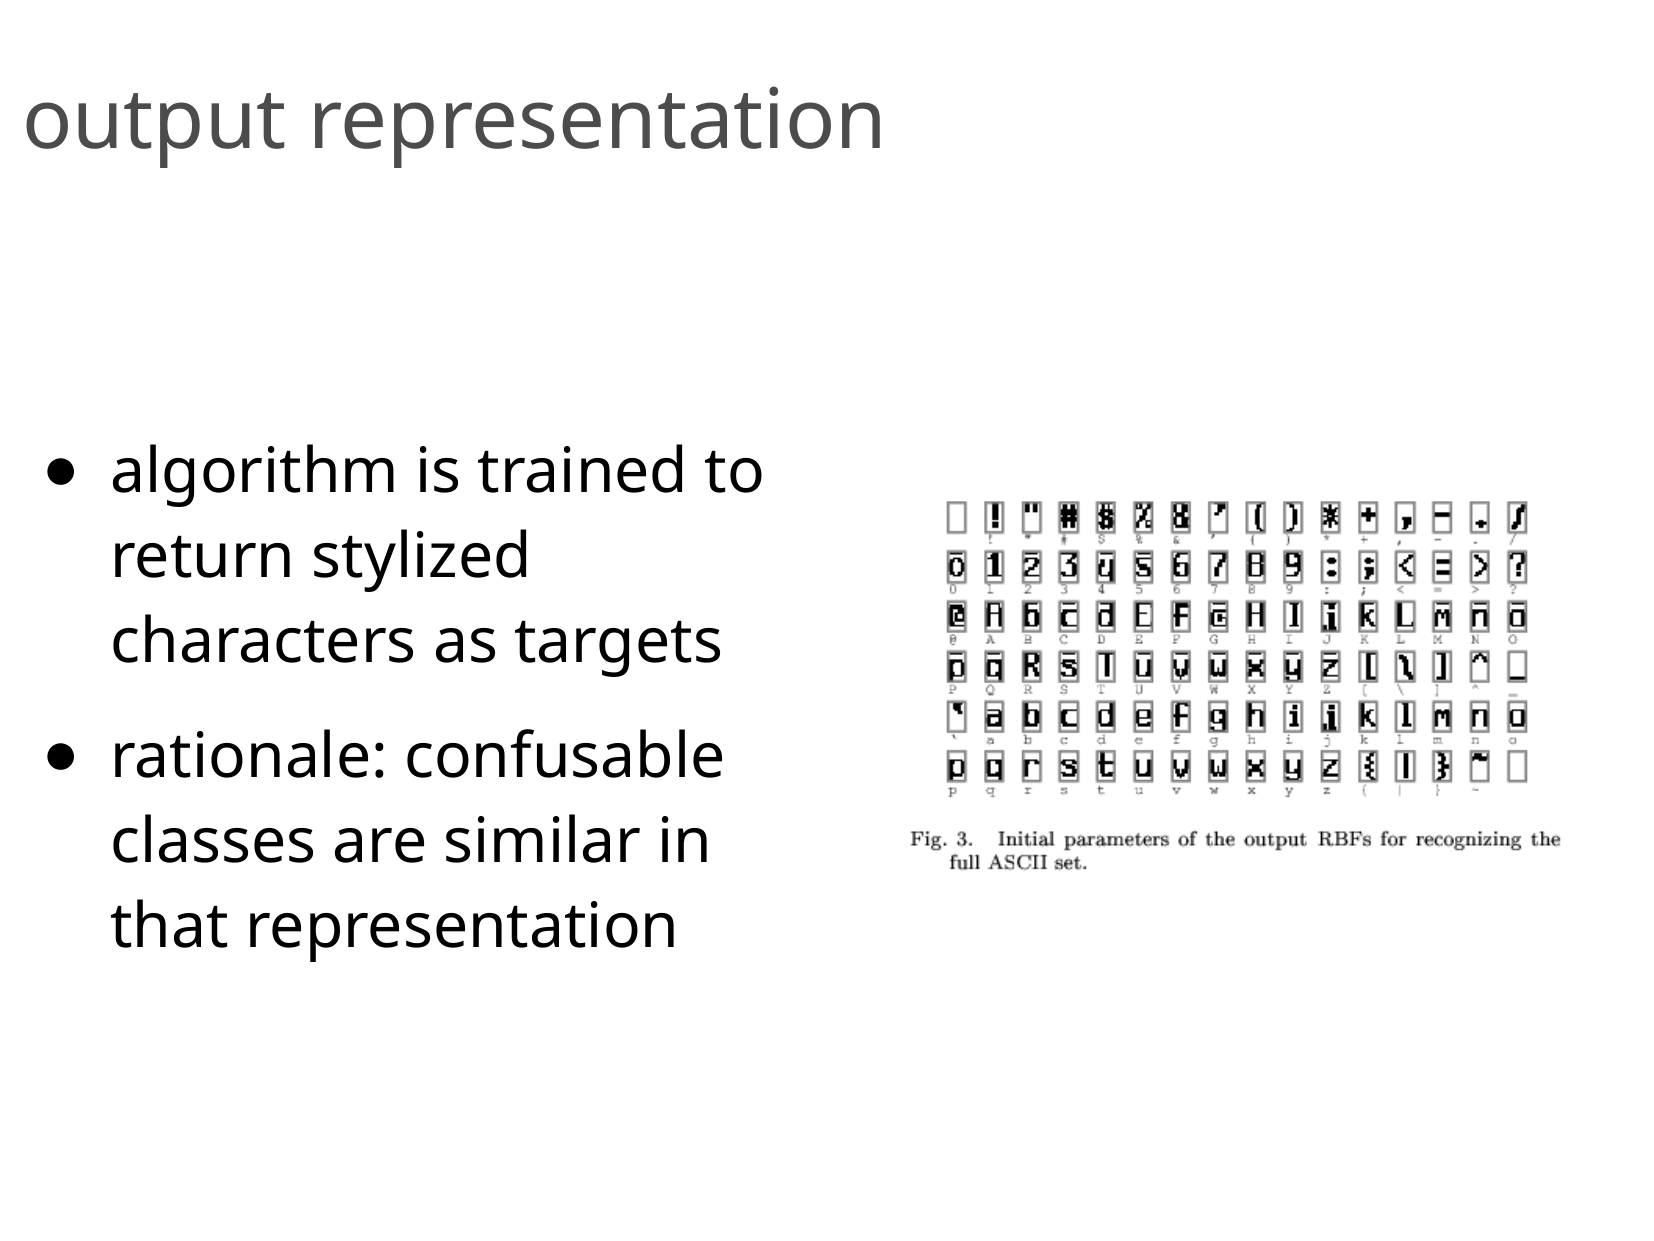

# output representation
algorithm is trained to return stylized characters as targets
rationale: confusable classes are similar in that representation